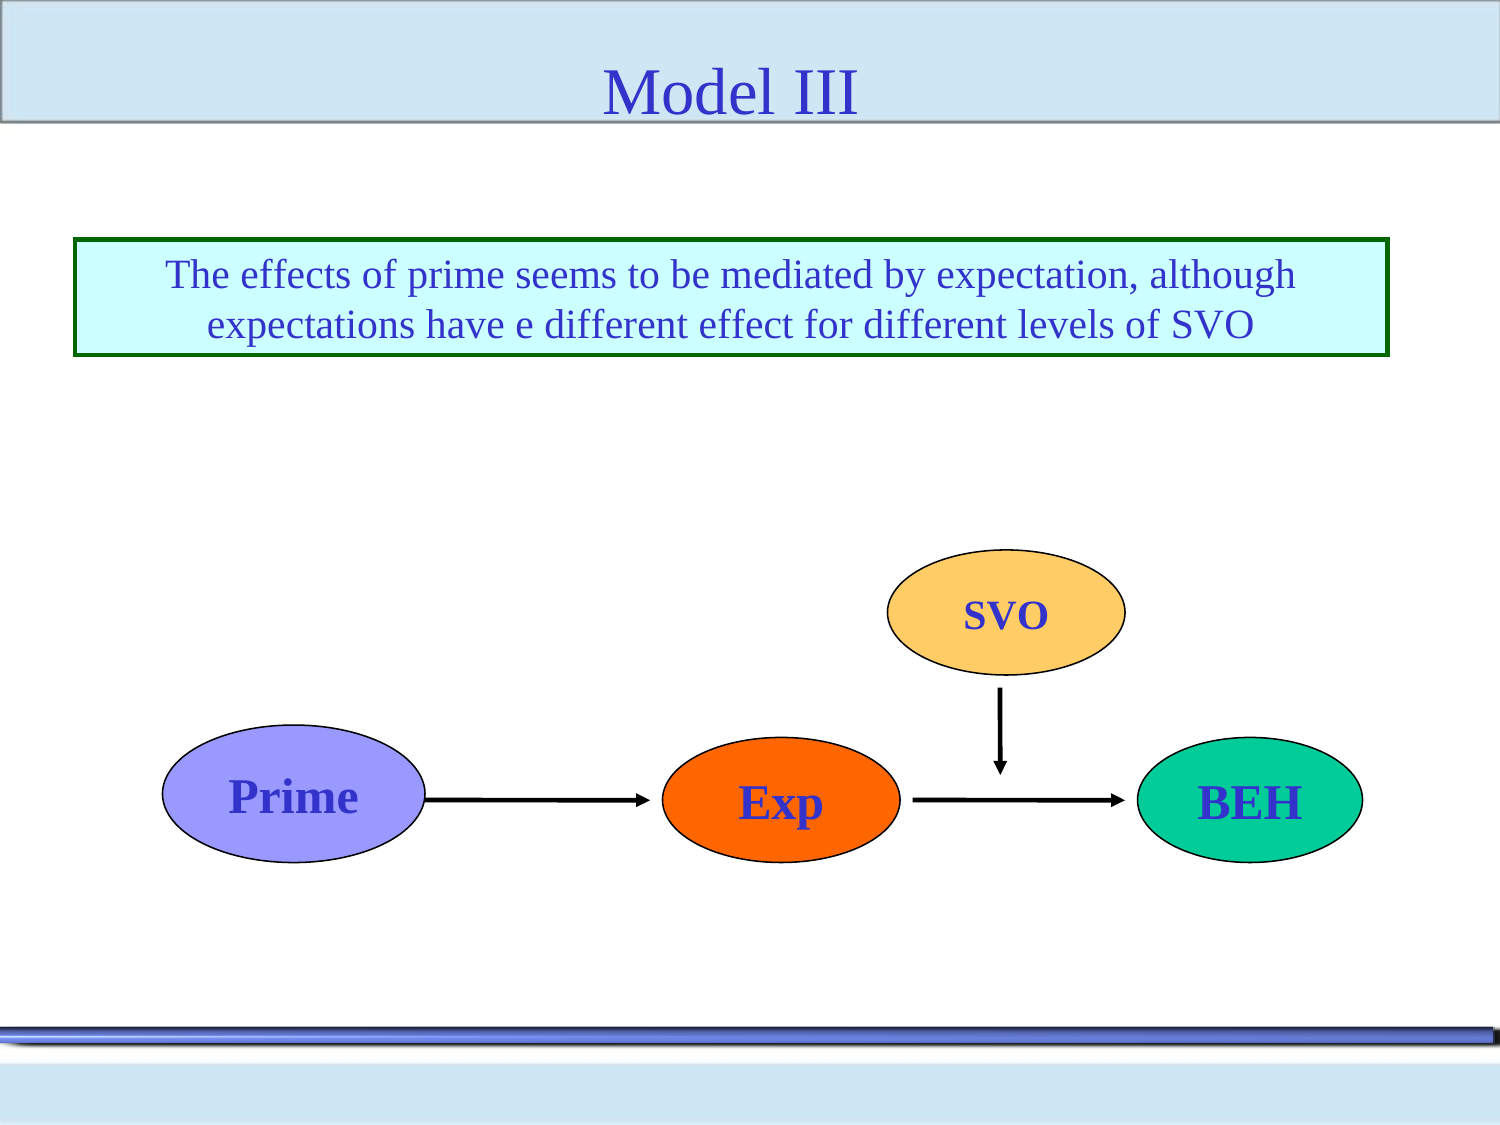

# Model III
The effects of prime seems to be mediated by expectation, although expectations have e different effect for different levels of SVO
SVO
Prime
Exp
BEH